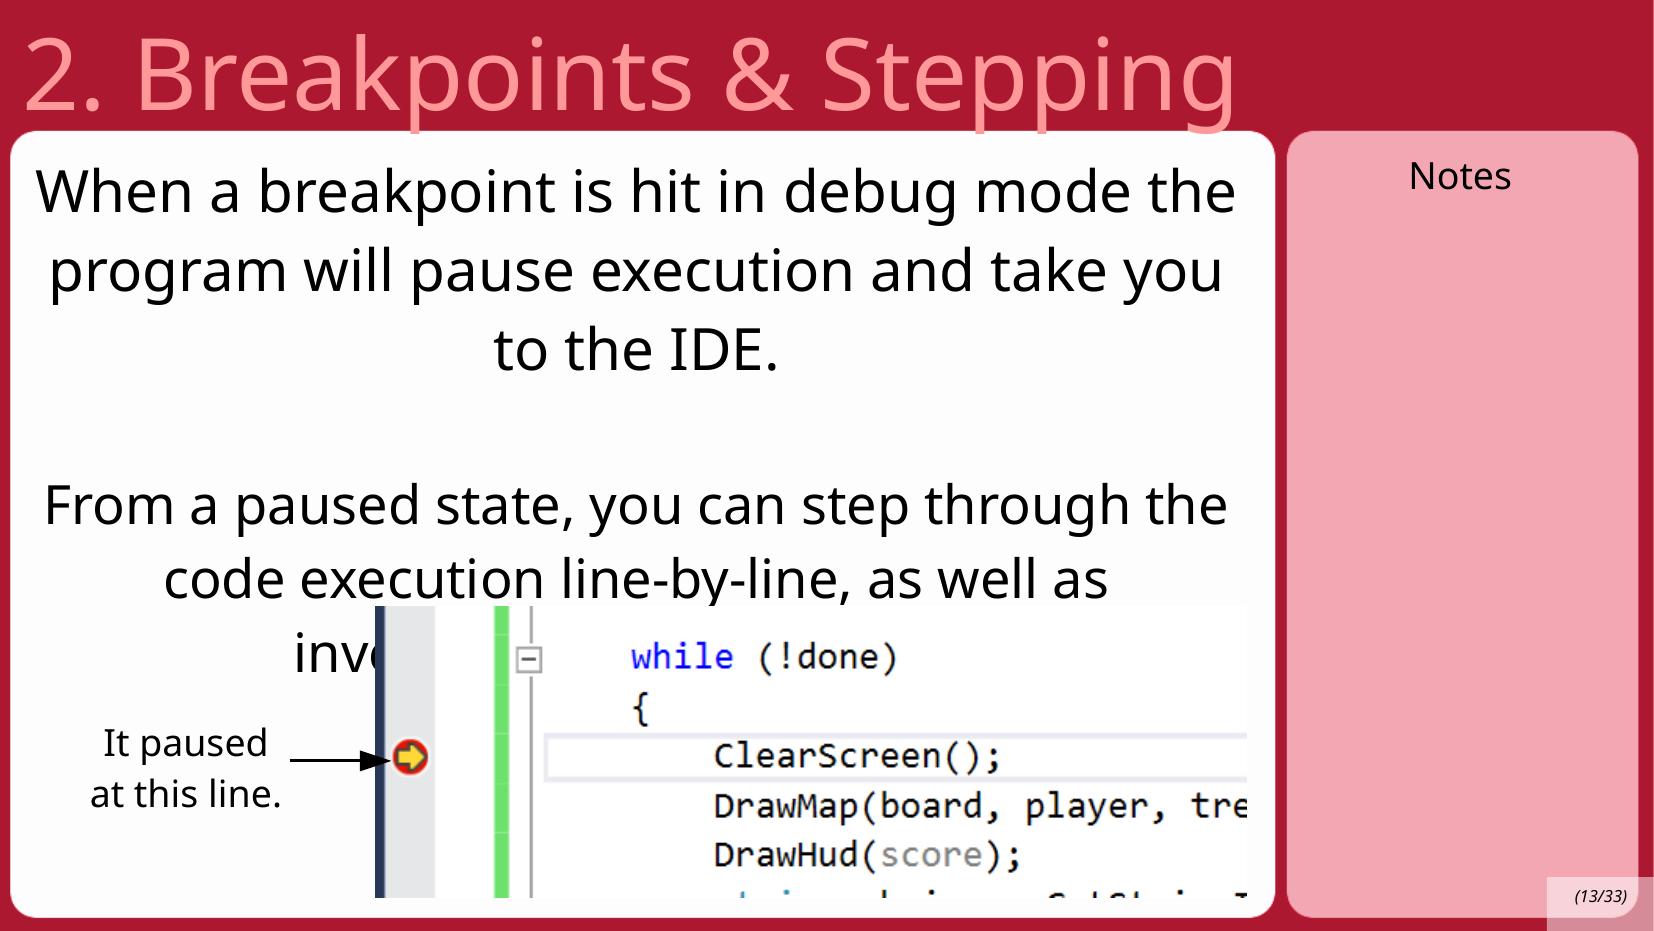

# 2. Breakpoints & Stepping
Notes
When a breakpoint is hit in debug mode the program will pause execution and take you to the IDE.
From a paused state, you can step through the code execution line-by-line, as well as investigate variable values.
It paused at this line.